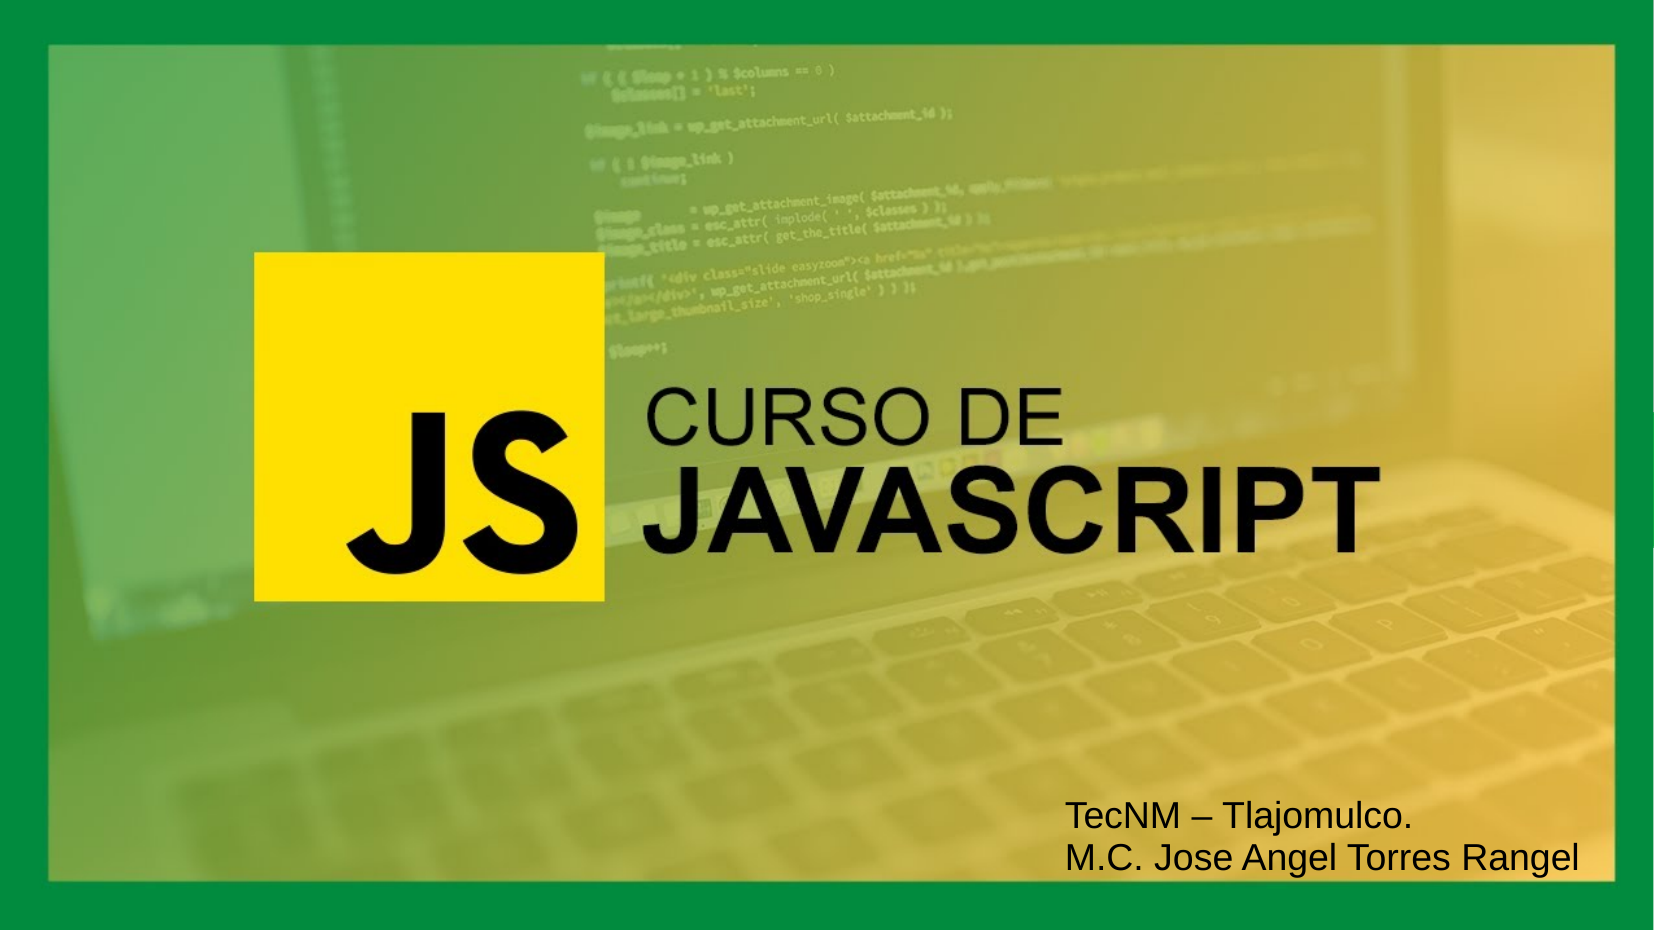

TecNM – Tlajomulco.
M.C. Jose Angel Torres Rangel